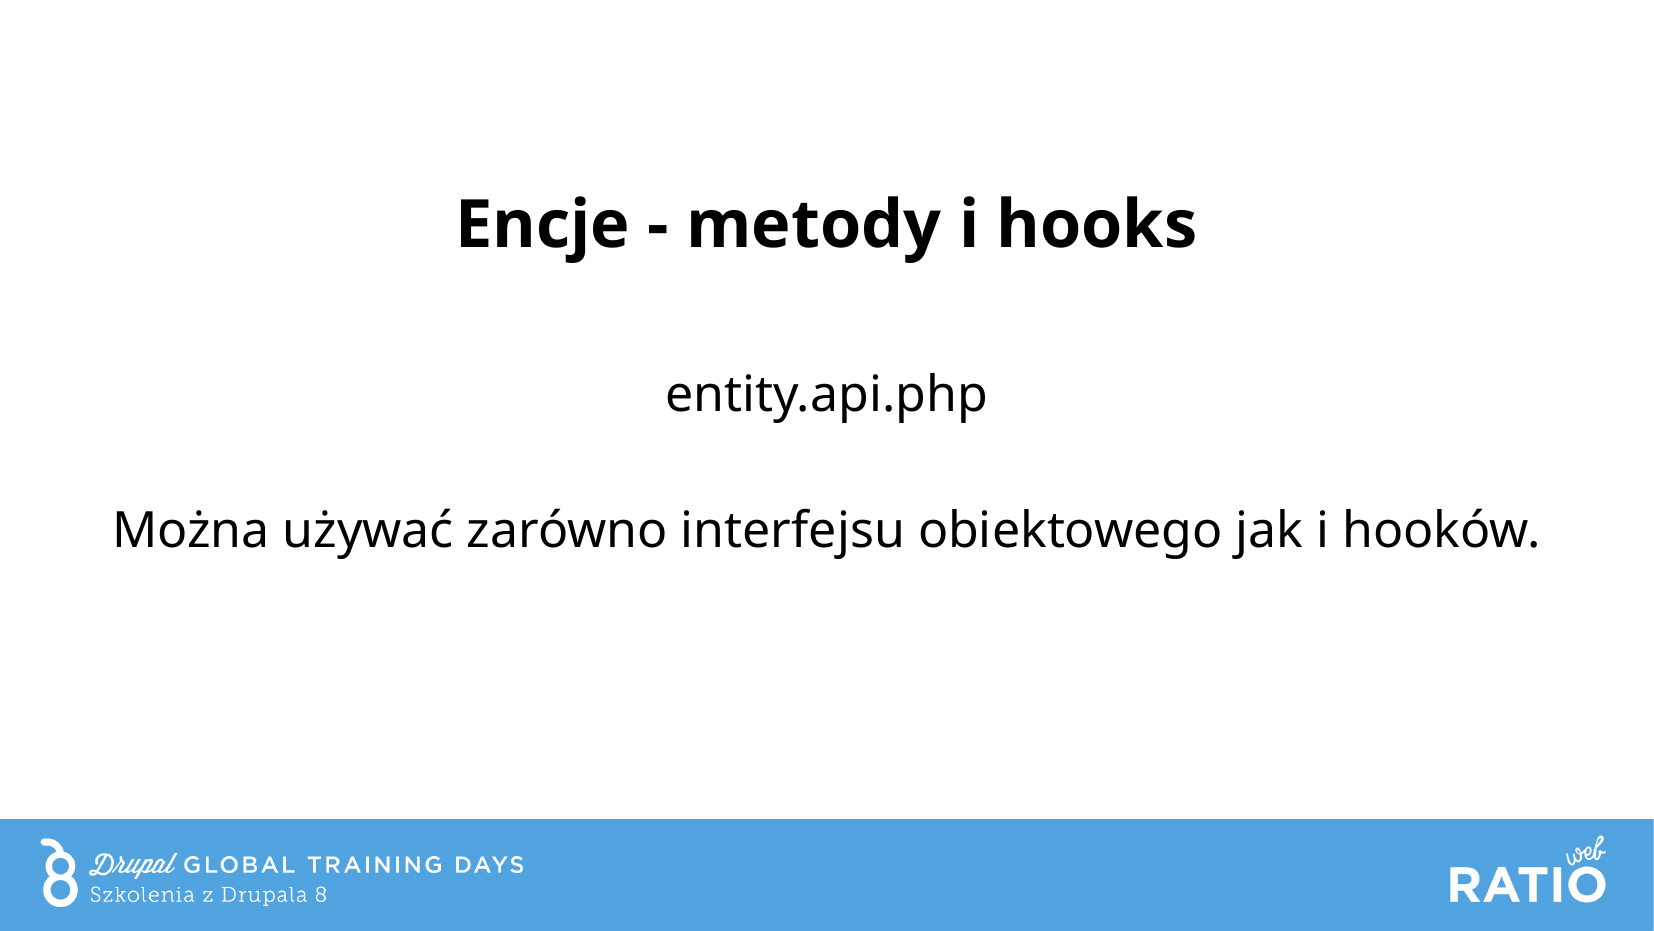

# Encje - metody i hooks
entity.api.php
Można używać zarówno interfejsu obiektowego jak i hooków.